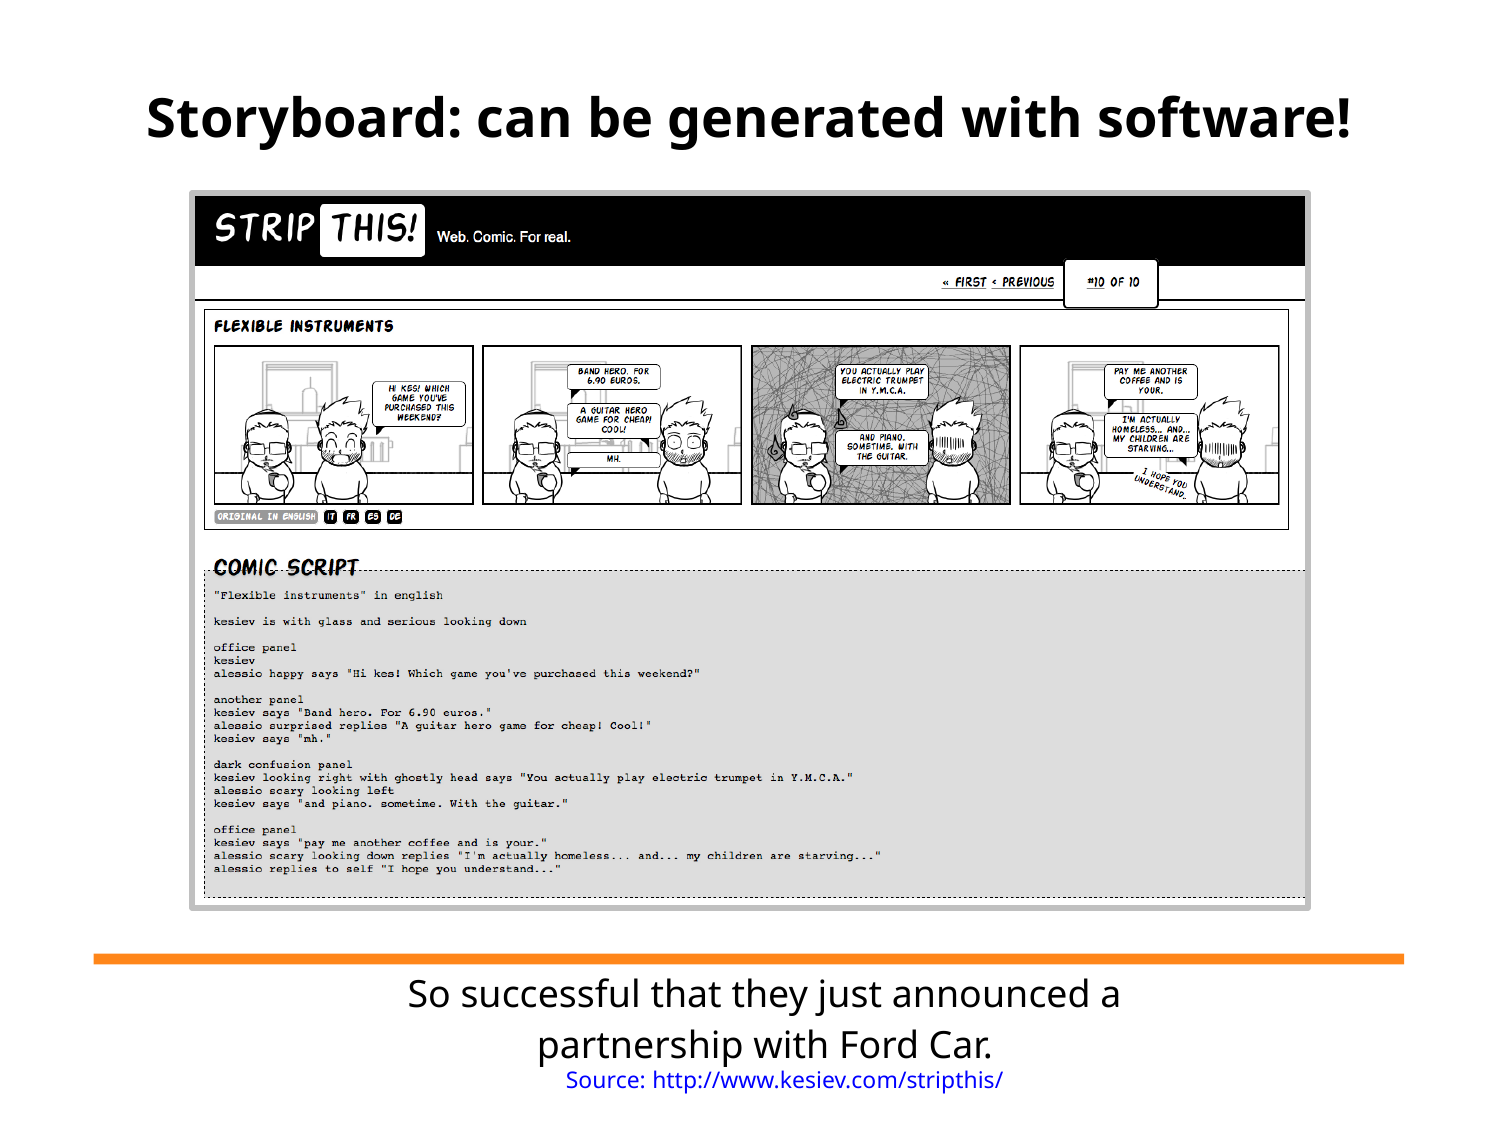

# Storyboard: can be generated with software!
So successful that they just announced a partnership with Ford Car.
Source: http://www.kesiev.com/stripthis/